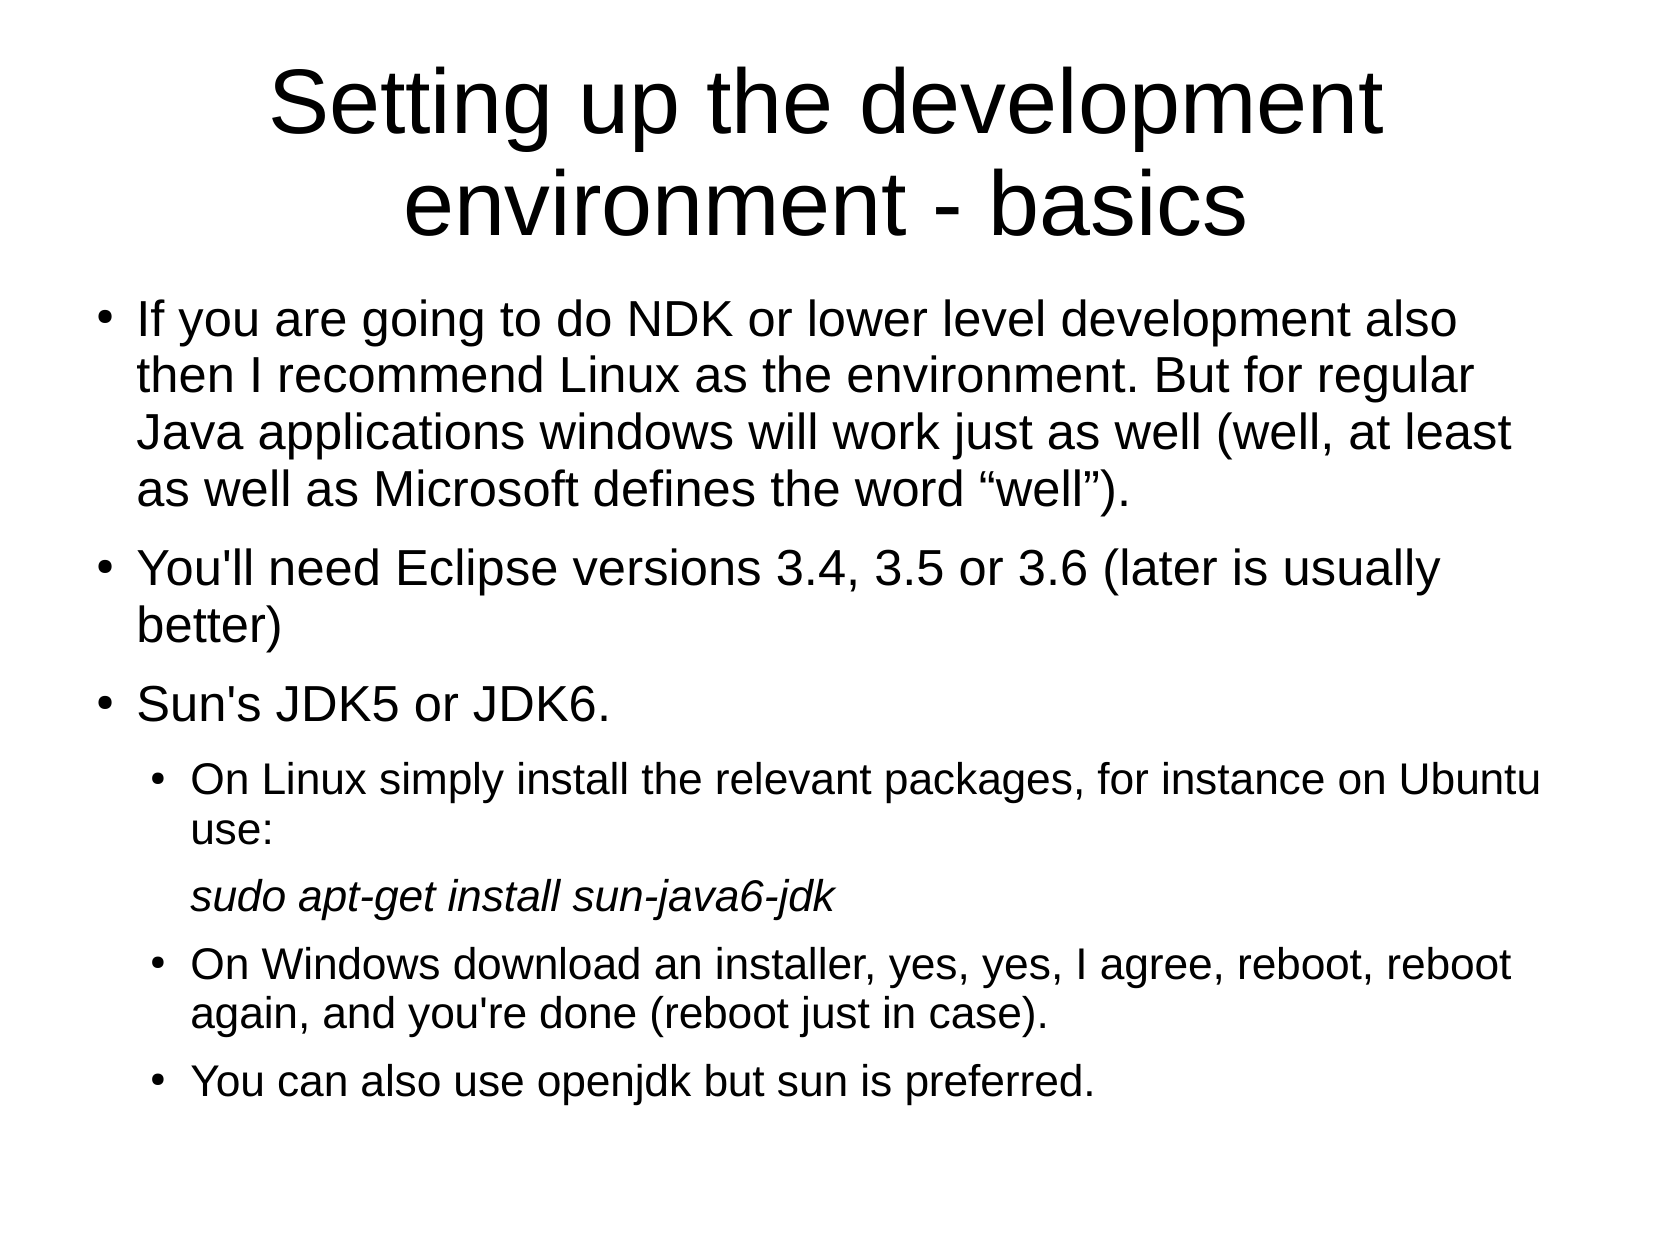

# Setting up the development environment - basics
If you are going to do NDK or lower level development also then I recommend Linux as the environment. But for regular Java applications windows will work just as well (well, at least as well as Microsoft defines the word “well”).
You'll need Eclipse versions 3.4, 3.5 or 3.6 (later is usually better)
Sun's JDK5 or JDK6.
On Linux simply install the relevant packages, for instance on Ubuntu use:
sudo apt-get install sun-java6-jdk
On Windows download an installer, yes, yes, I agree, reboot, reboot again, and you're done (reboot just in case).
You can also use openjdk but sun is preferred.